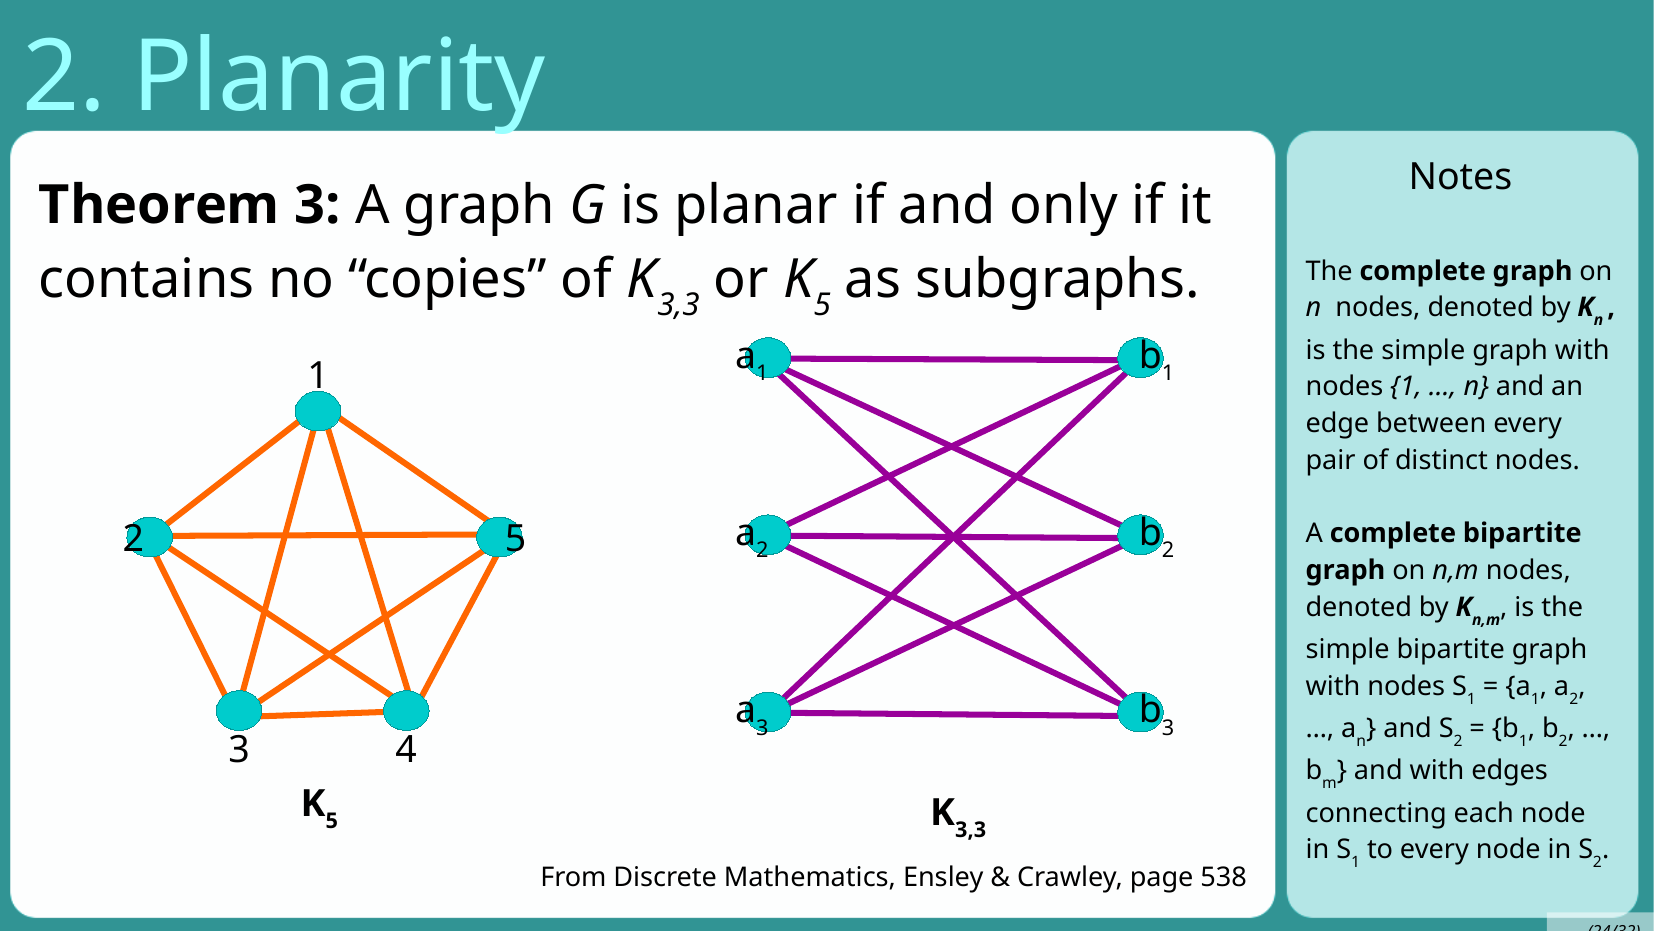

# 2. Planarity
Notes
The complete graph on n nodes, denoted by Kn , is the simple graph with nodes {1, …, n} and an edge between every pair of distinct nodes.
A complete bipartite graph on n,m nodes, denoted by Kn,m, is the simple bipartite graph with nodes S1 = {a1, a2, …, an} and S2 = {b1, b2, …, bm} and with edges connecting each node in S1 to every node in S2.
Theorem 3: A graph G is planar if and only if it contains no “copies” of K3,3 or K5 as subgraphs.
a1
b1
a2
b2
a3
b3
1
2
5
3
4
K5
K3,3
From Discrete Mathematics, Ensley & Crawley, page 538